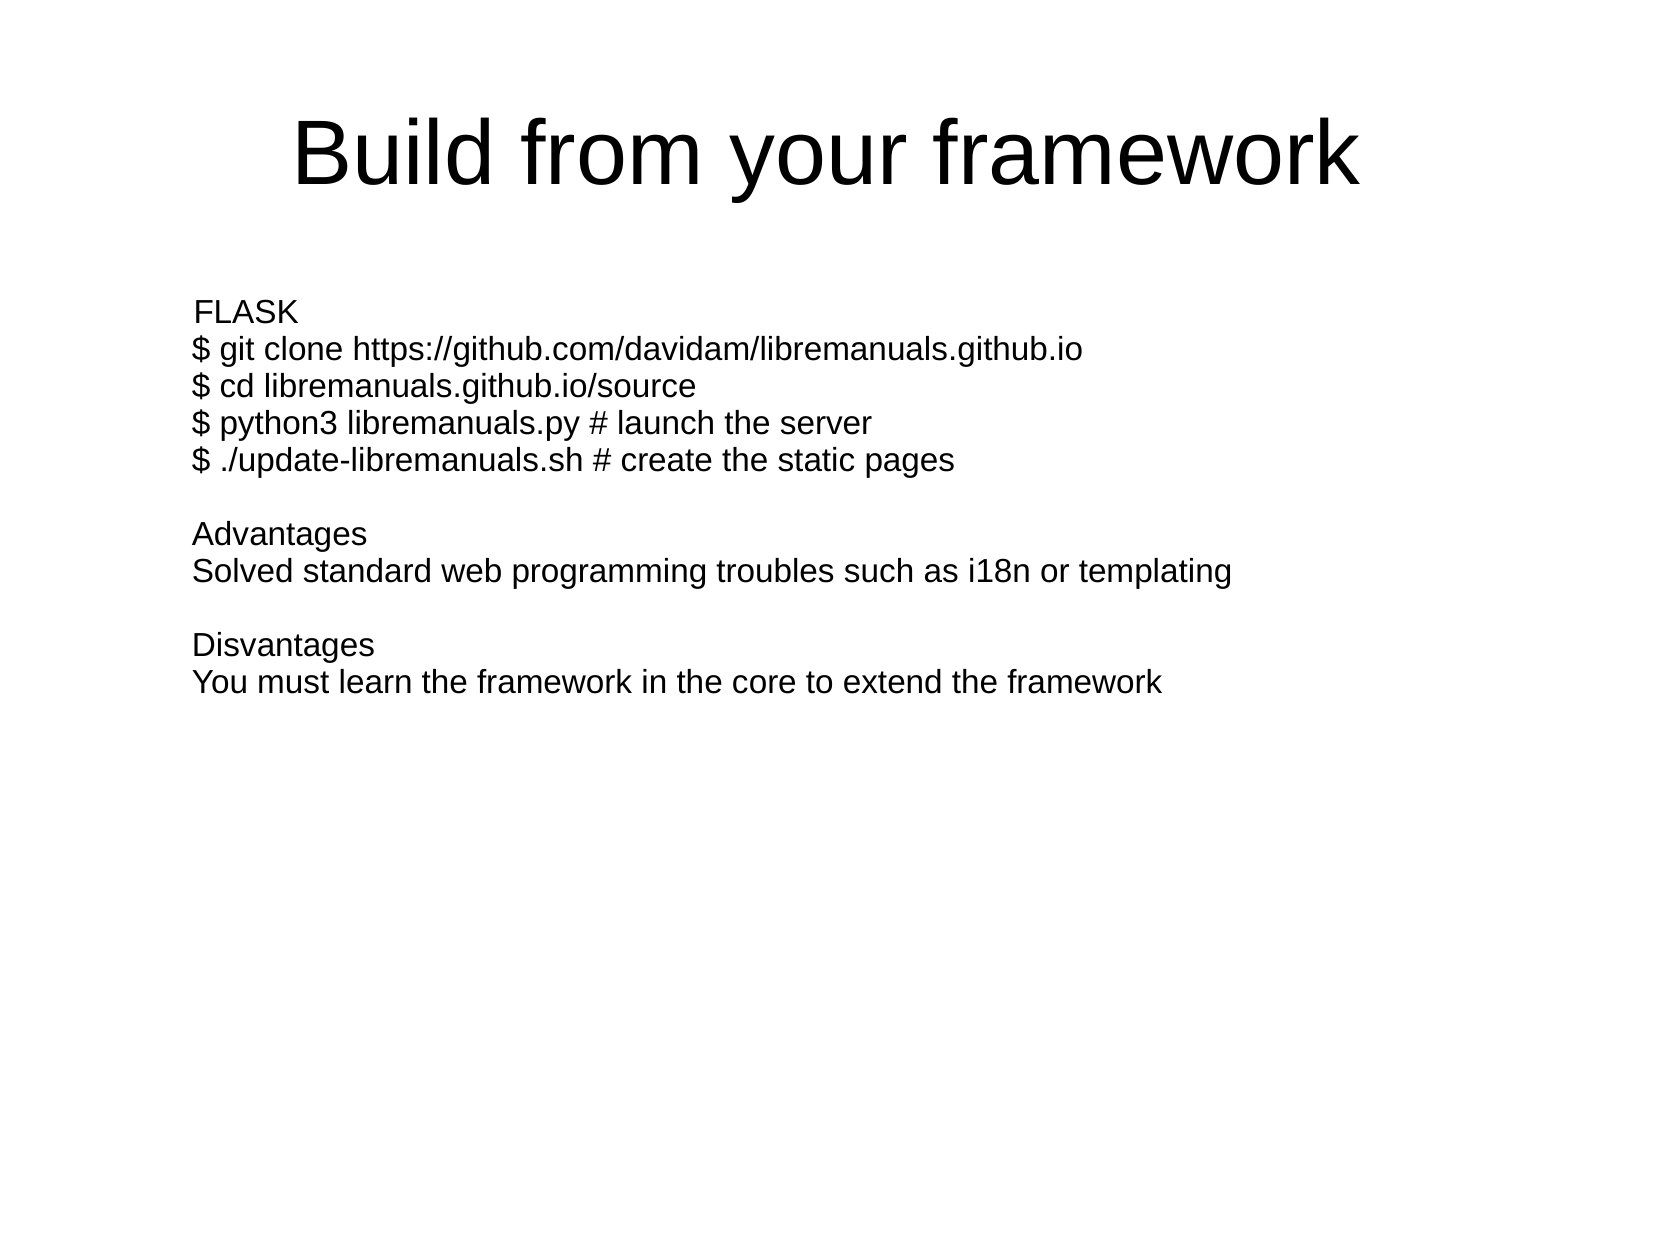

# Build from your framework
 FLASK
$ git clone https://github.com/davidam/libremanuals.github.io
$ cd libremanuals.github.io/source
$ python3 libremanuals.py # launch the server
$ ./update-libremanuals.sh # create the static pages
Advantages
Solved standard web programming troubles such as i18n or templating
Disvantages
You must learn the framework in the core to extend the framework